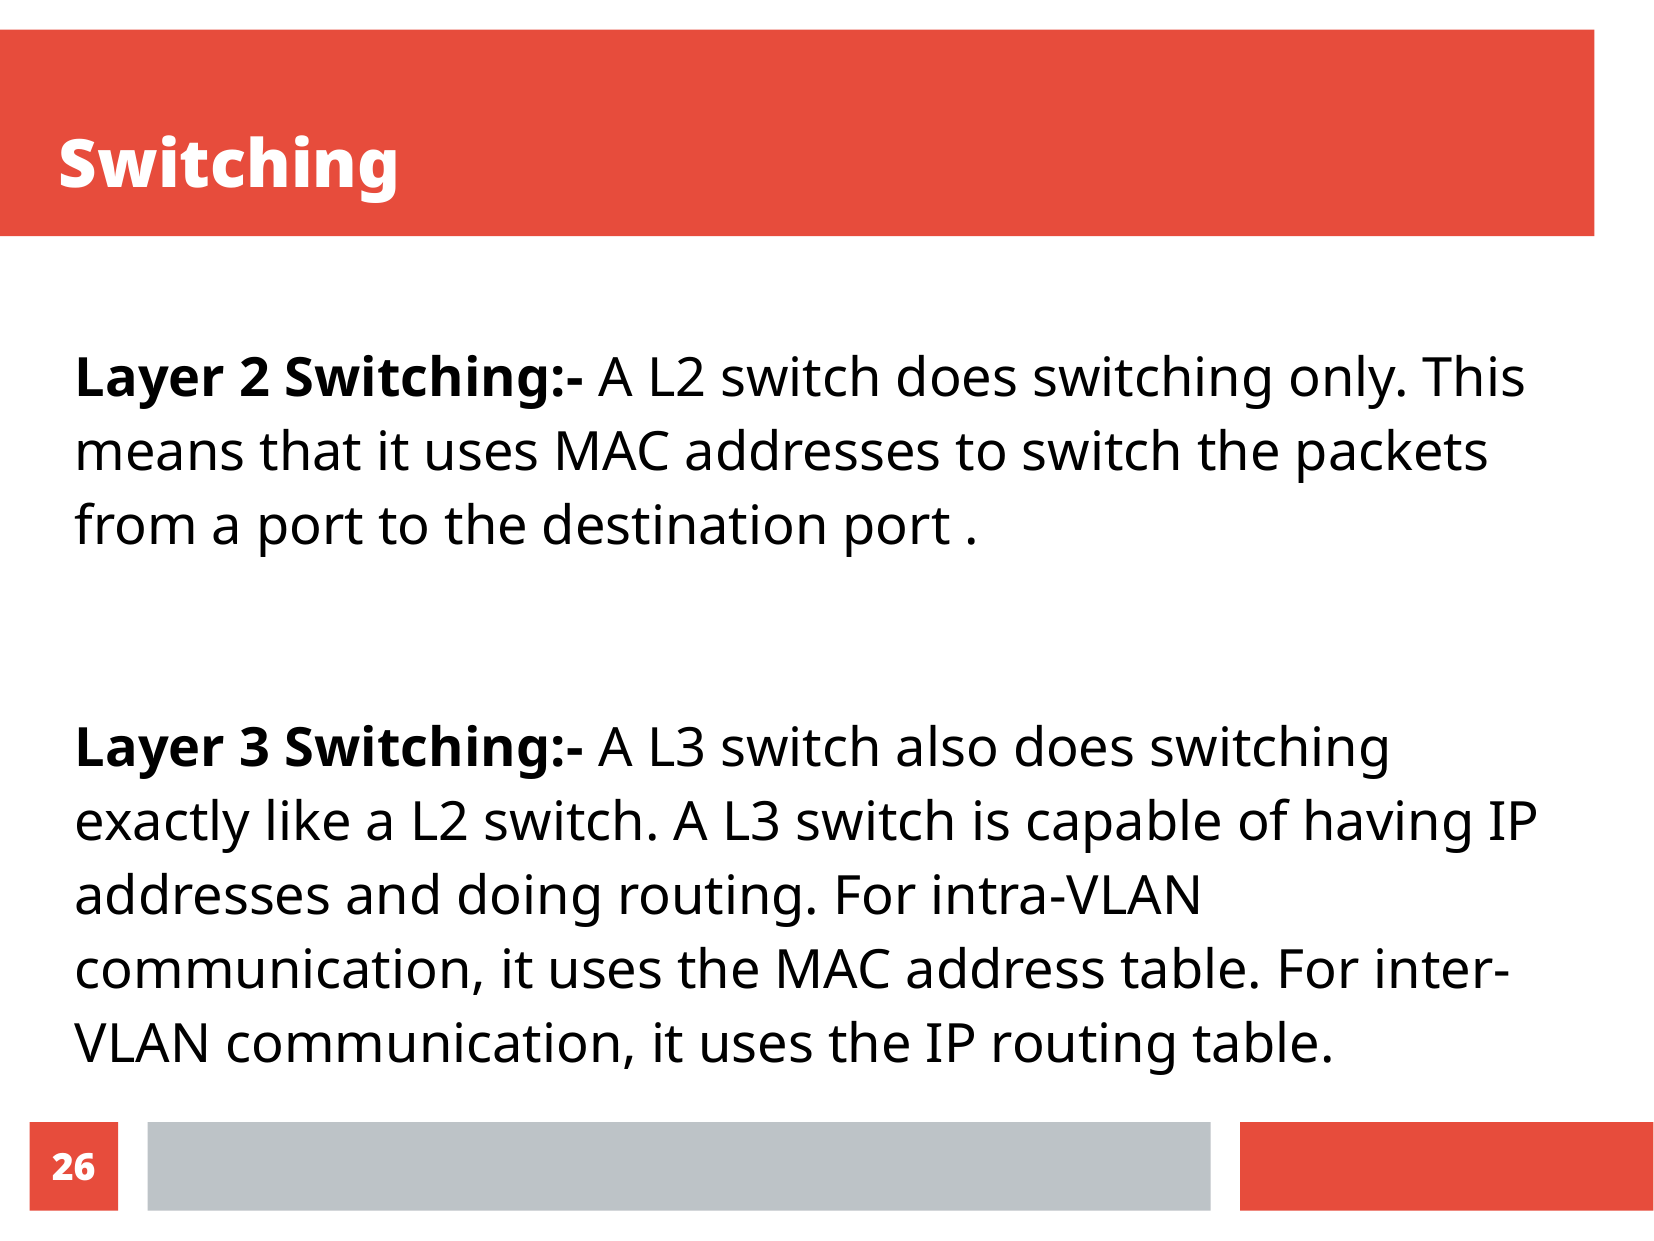

# Switching
Layer 2 Switching:- A L2 switch does switching only. This means that it uses MAC addresses to switch the packets from a port to the destination port .
Layer 3 Switching:- A L3 switch also does switching exactly like a L2 switch. A L3 switch is capable of having IP addresses and doing routing. For intra-VLAN communication, it uses the MAC address table. For inter-VLAN communication, it uses the IP routing table.
26